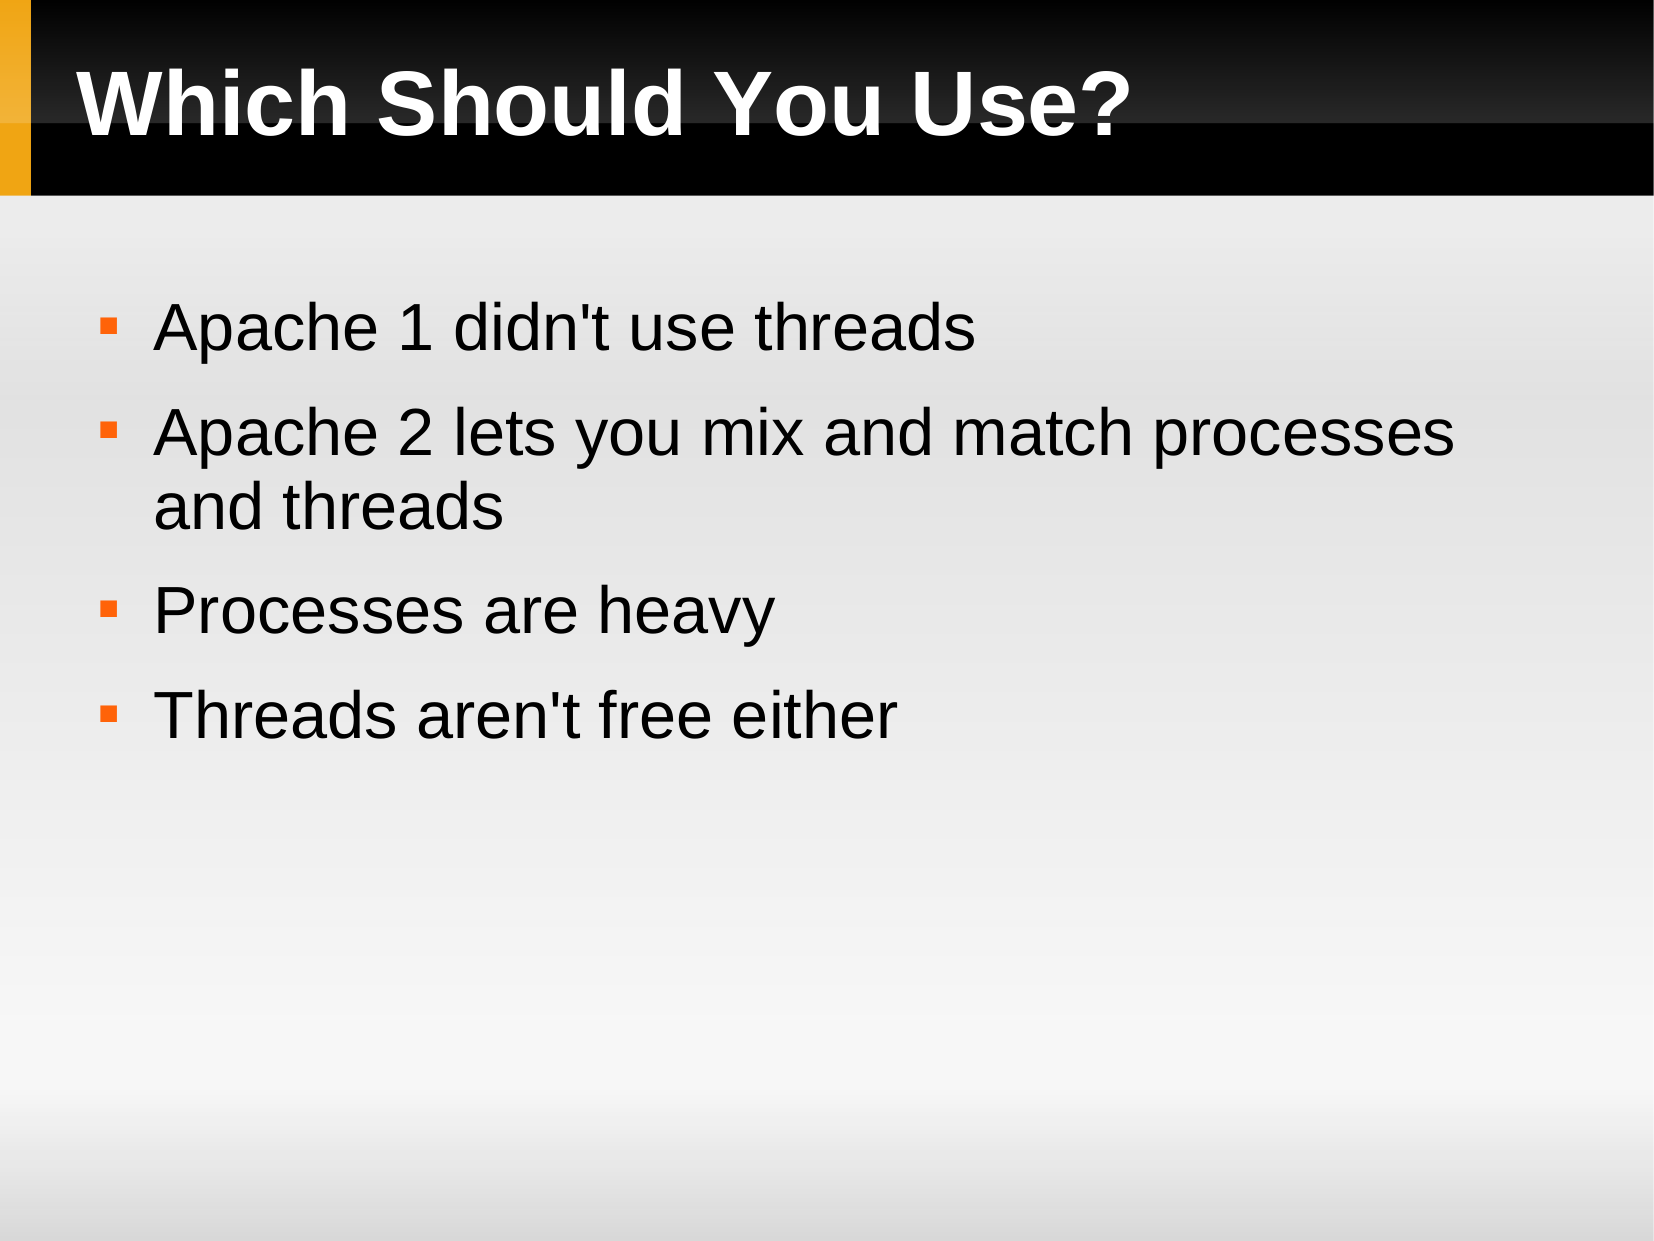

# Which Should You Use?
Apache 1 didn't use threads
Apache 2 lets you mix and match processes and threads
Processes are heavy
Threads aren't free either